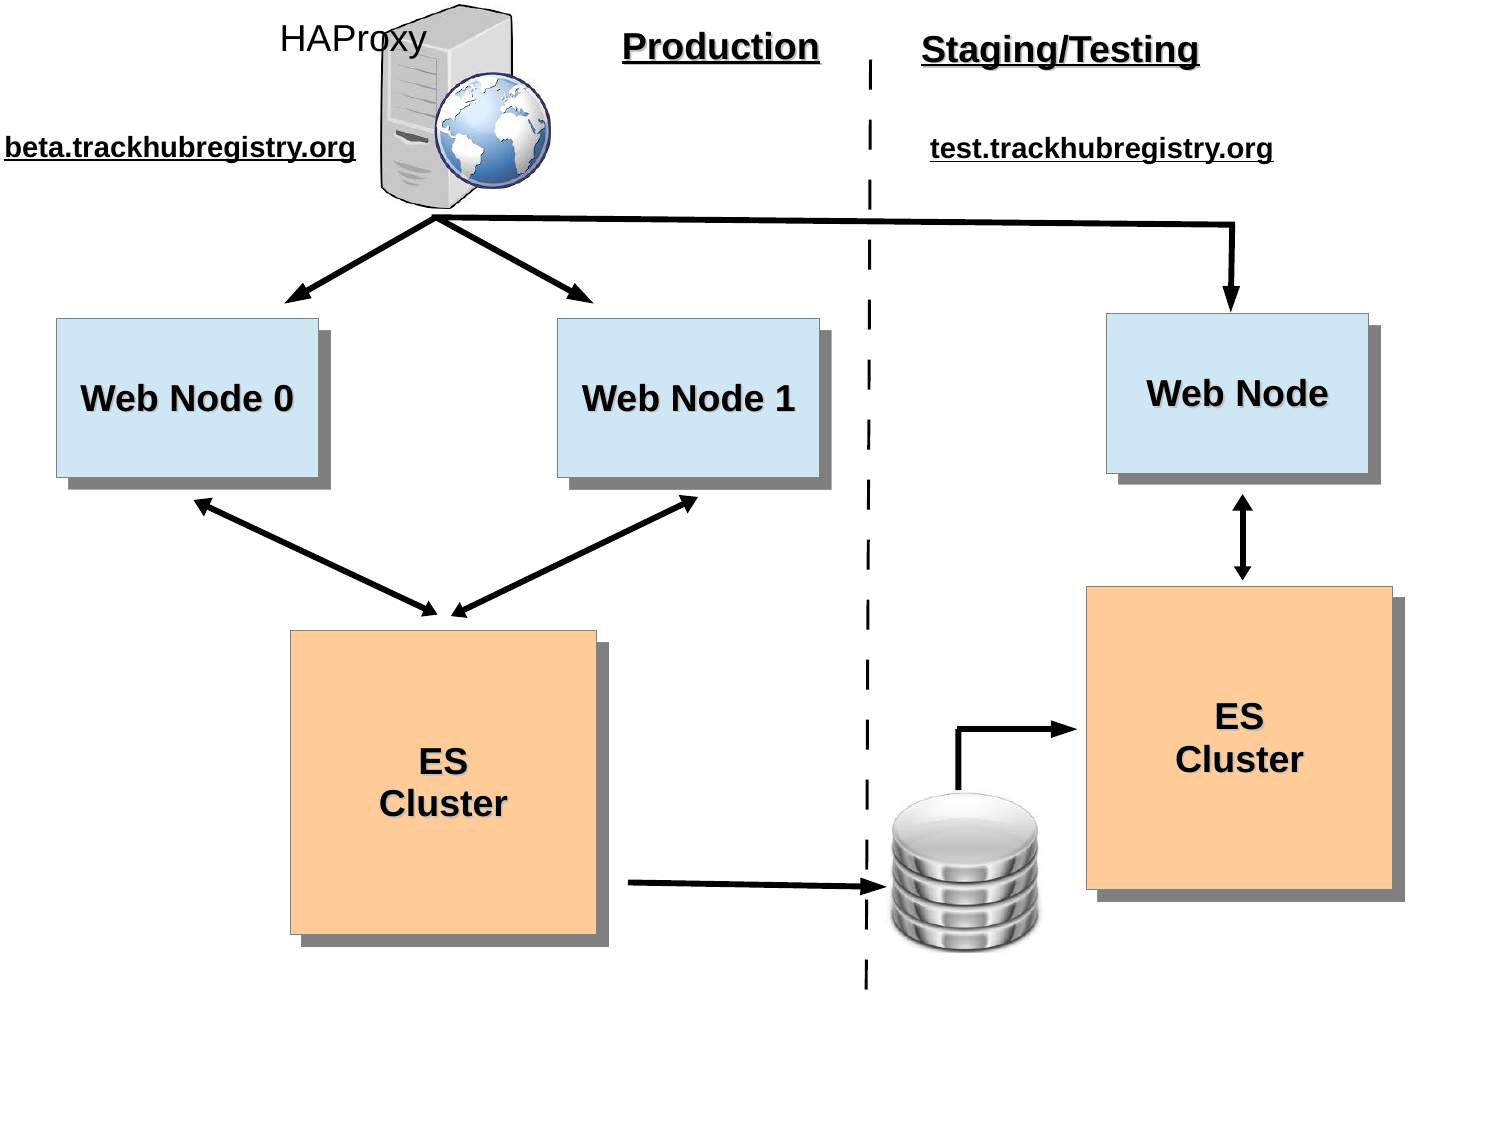

HAProxy
Production
Staging/Testing
beta.trackhubregistry.org
test.trackhubregistry.org
Web Node
Web Node 0
Web Node 1
ES
Cluster
ES
Cluster